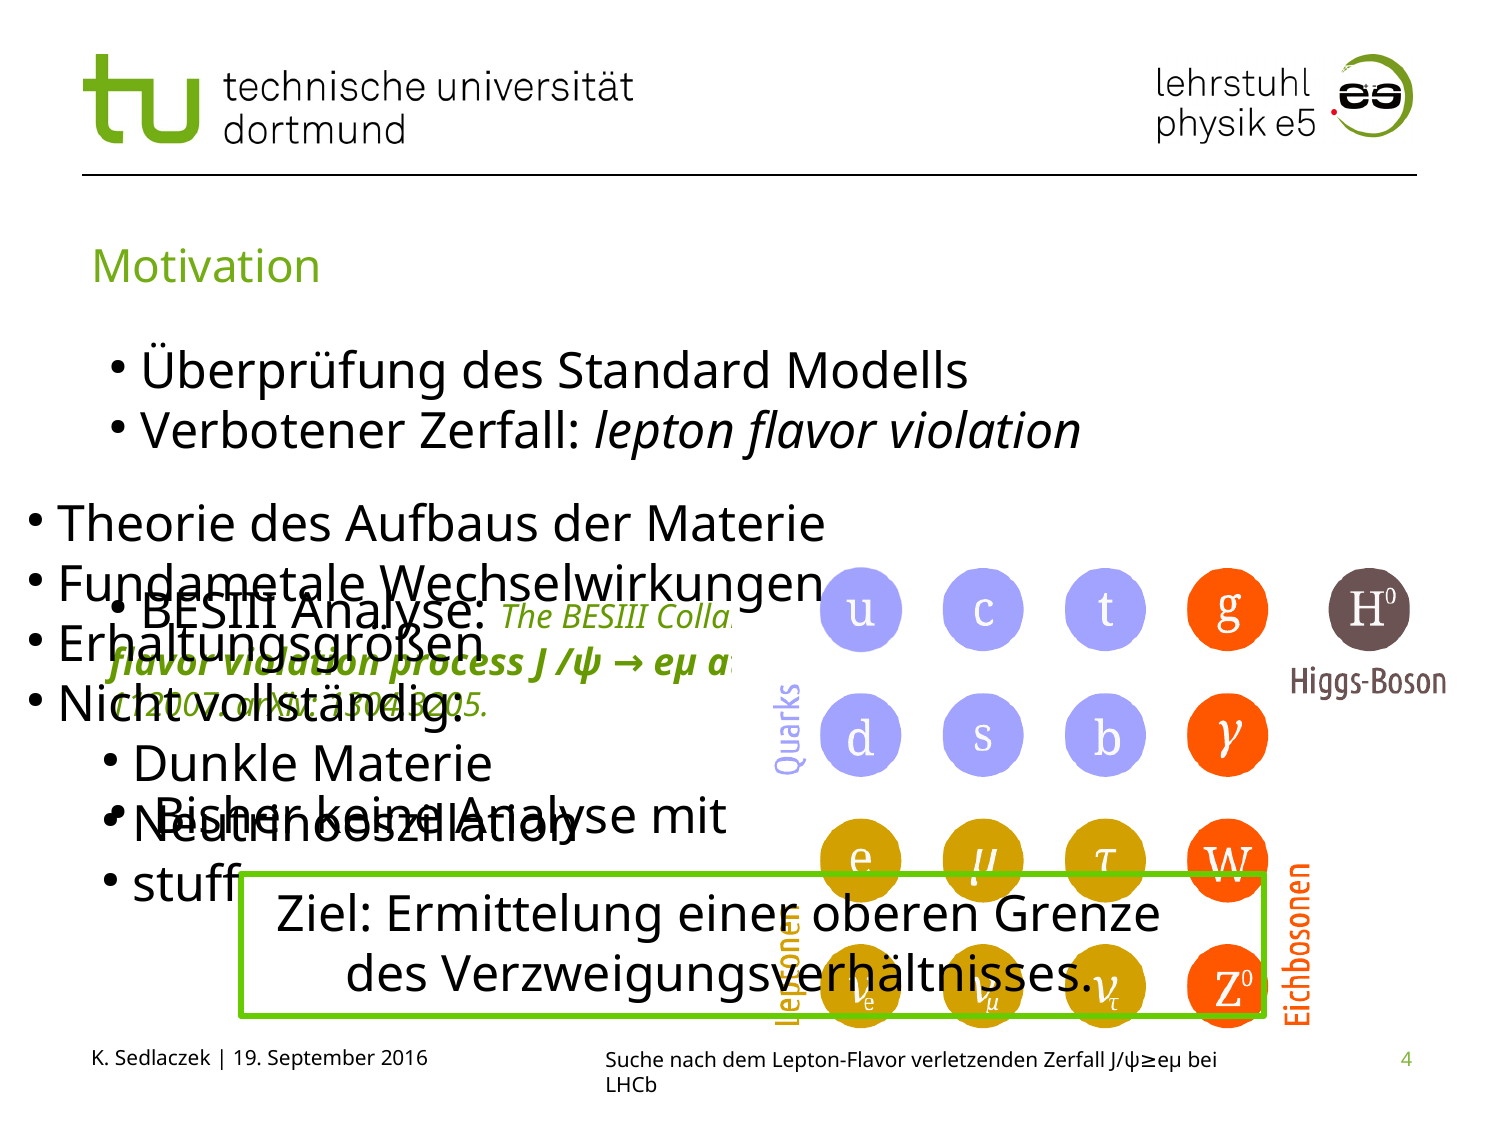

# Motivation
 Überprüfung des Standard Modells
 Verbotener Zerfall: lepton flavor violation
 BESIII Analyse: The BESIII Collaboration. „Search for the lepton flavor violation process J /ψ → eμ at BESIII“. In: Phys. Rev. D87 (2013). 112007. arXiv: 1304.3205.
 Bisher keine Analyse mit Daten vom LHC
 Theorie des Aufbaus der Materie
 Fundametale Wechselwirkungen
 Erhaltungsgrößen
 Nicht vollständig:
 Dunkle Materie
 Neutrinooszillation
 stuff
Ziel: Ermittelung einer oberen Grenze des Verzweigungsverhältnisses.
K. Sedlaczek | 19. September 2016
Suche nach dem Lepton-Flavor verletzenden Zerfall J/ψ≥eµ bei LHCb